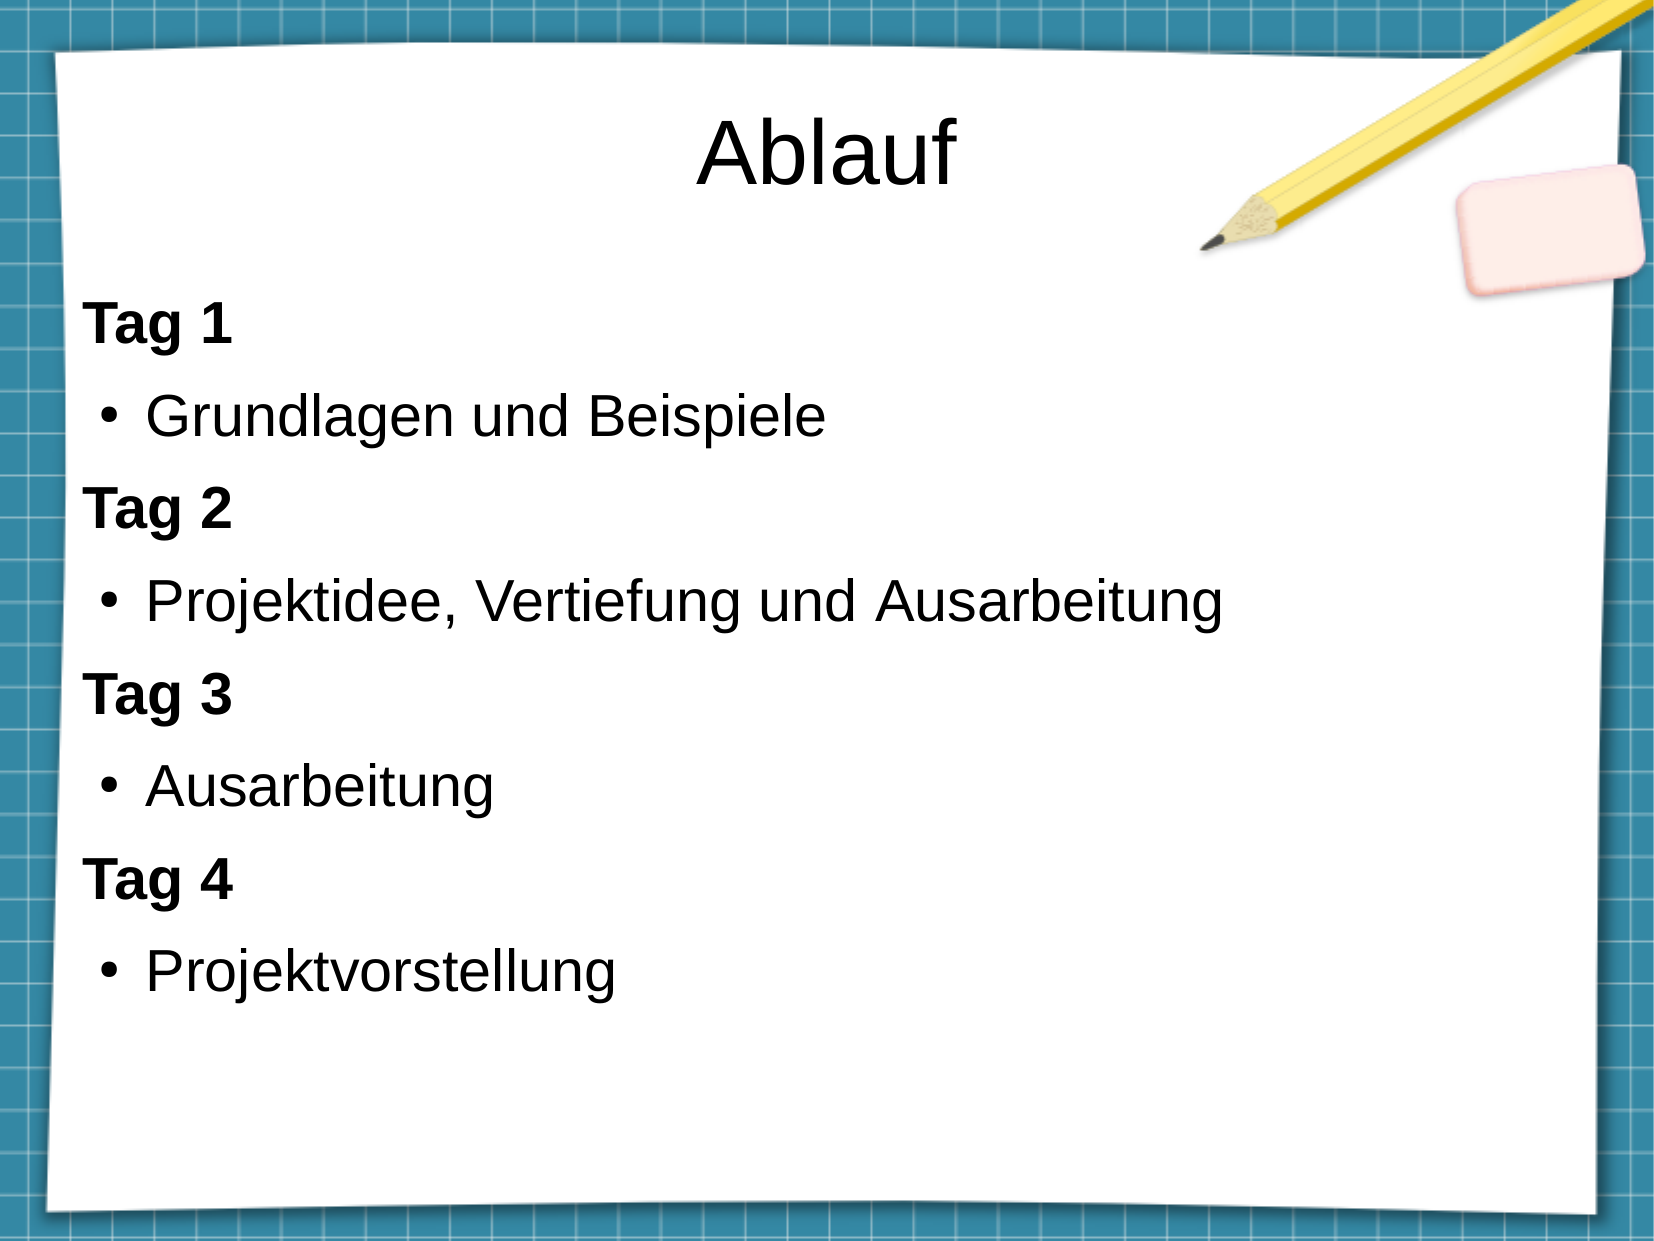

# Ablauf
Tag 1
Grundlagen und Beispiele
Tag 2
Projektidee, Vertiefung und Ausarbeitung
Tag 3
Ausarbeitung
Tag 4
Projektvorstellung